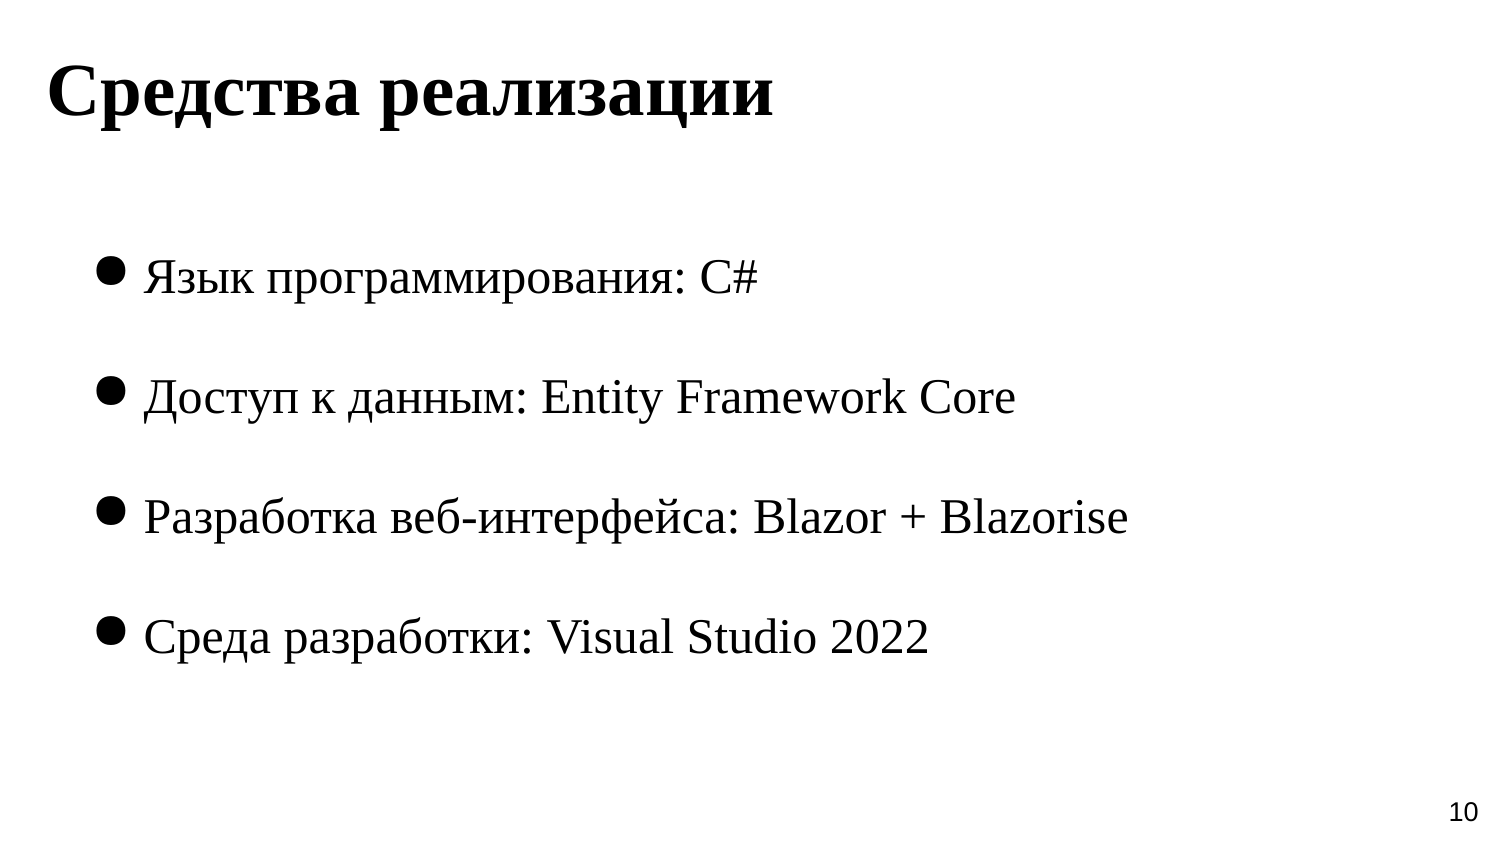

Средства реализации
 Язык программирования: С#
 Доступ к данным: Entity Framework Core
 Разработка веб-интерфейса: Blazor + Blazorise
 Среда разработки: Visual Studio 2022